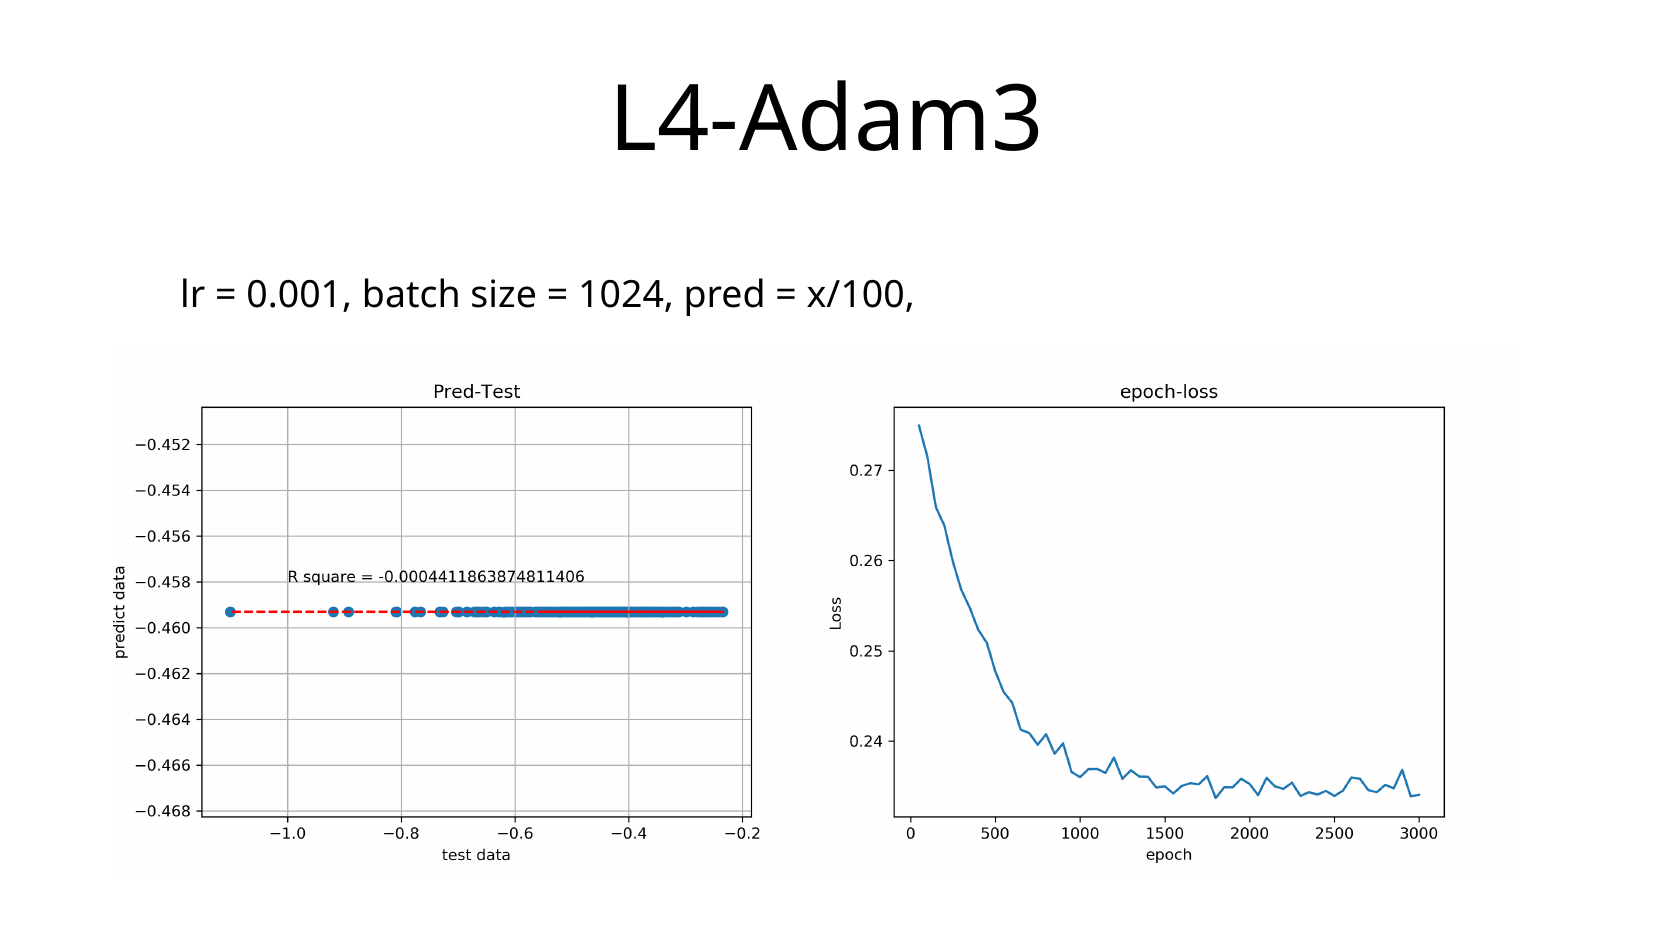

# L4-Adam3
lr = 0.001, batch size = 1024, pred = x/100,